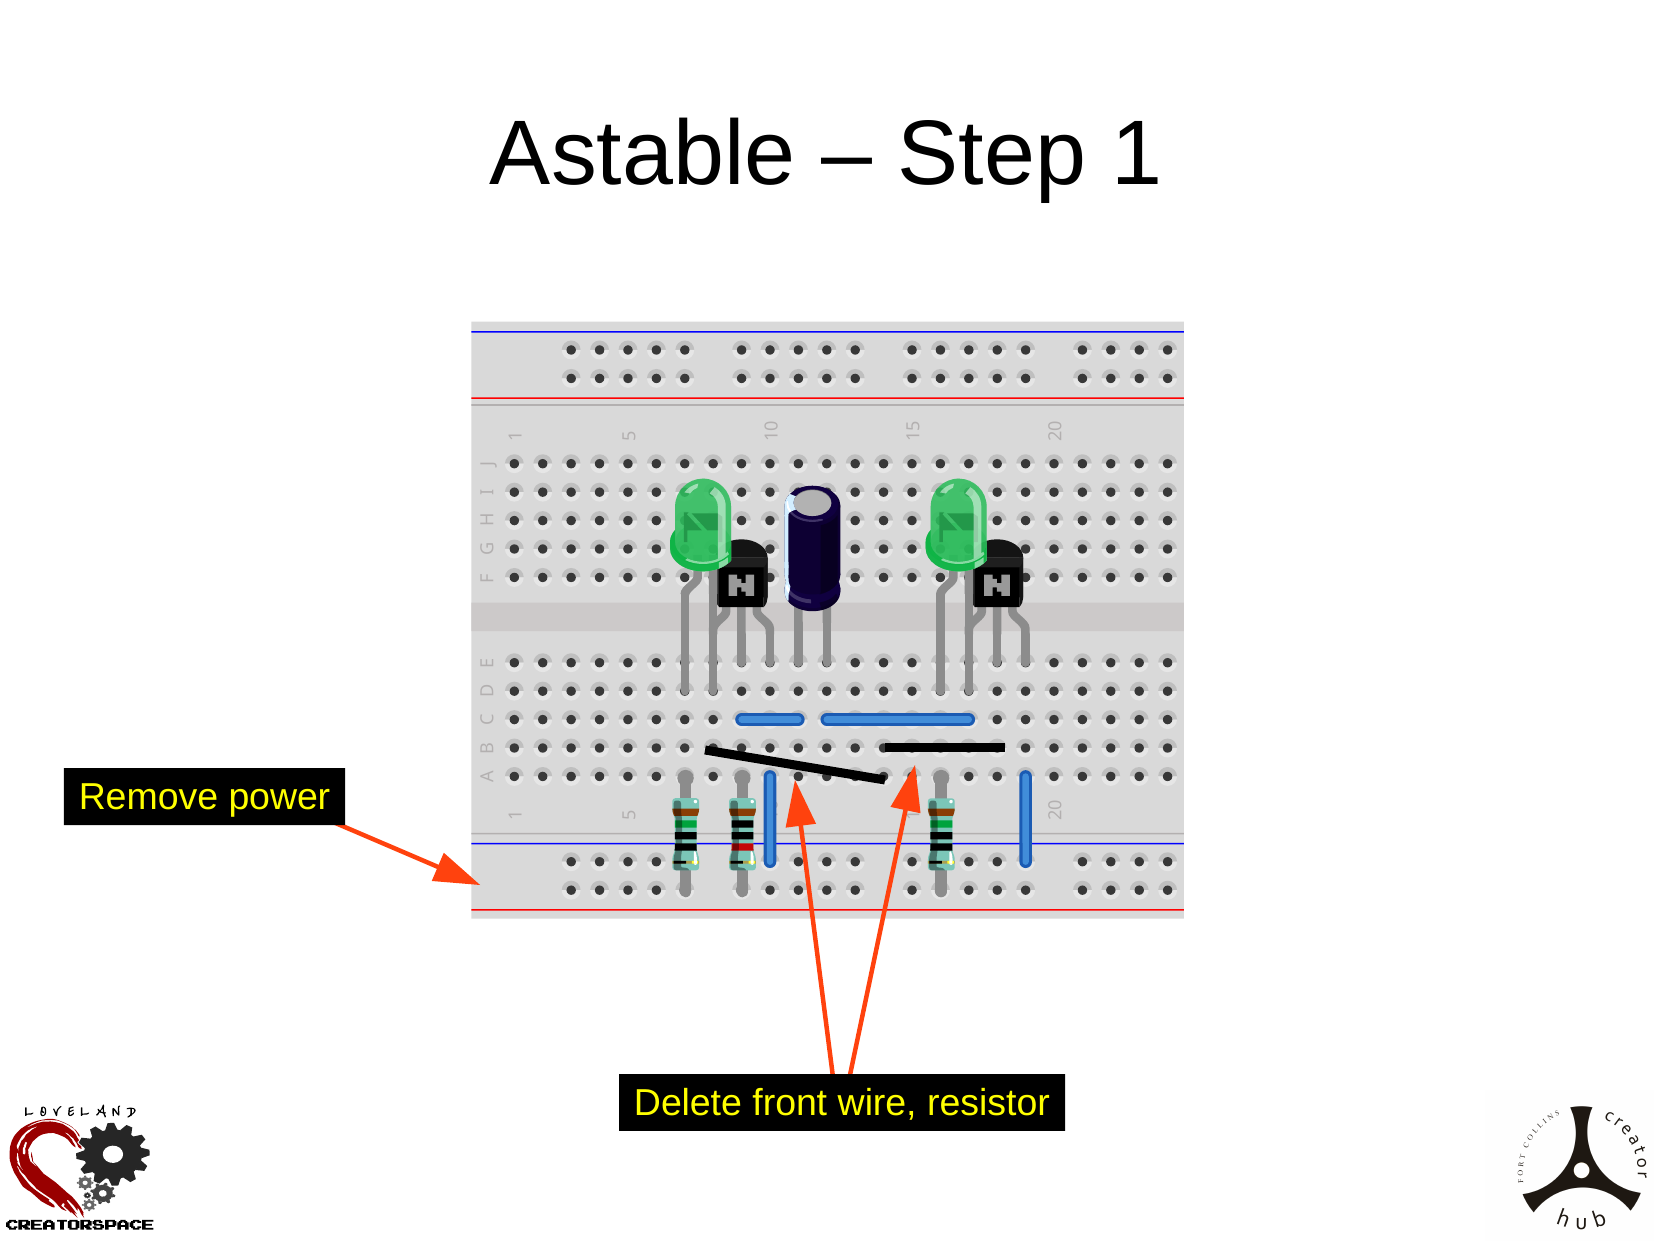

# Astable – Step 1
Remove power
Delete front wire, resistor